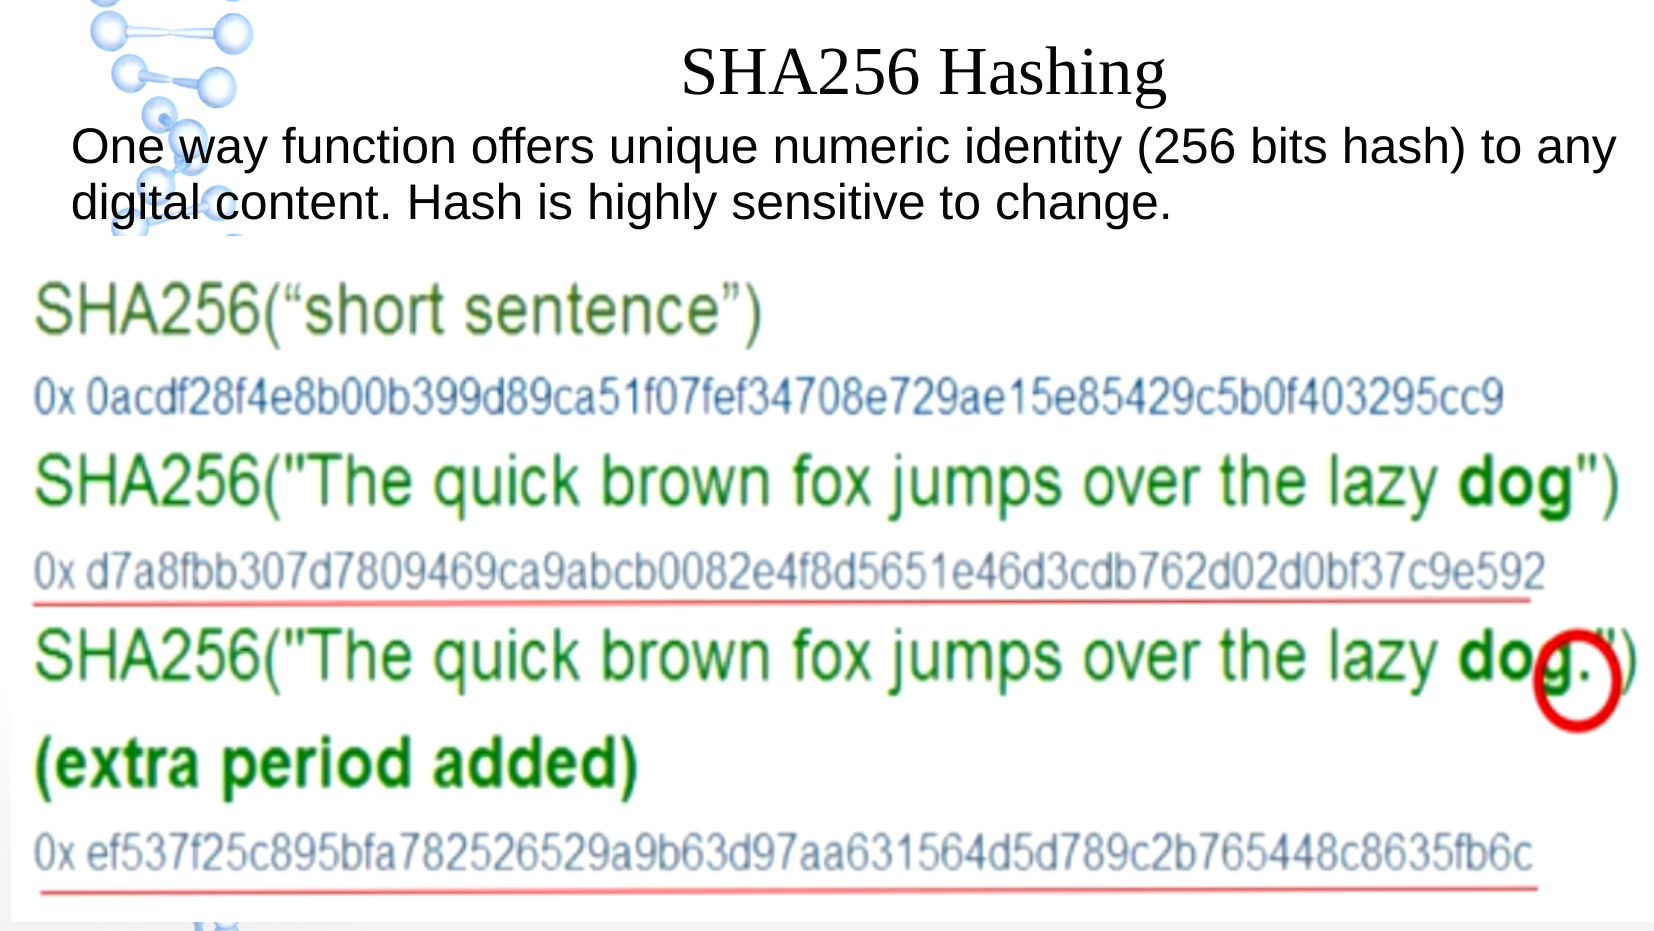

# SHA256 Hashing
One way function offers unique numeric identity (256 bits hash) to any digital content. Hash is highly sensitive to change.
32